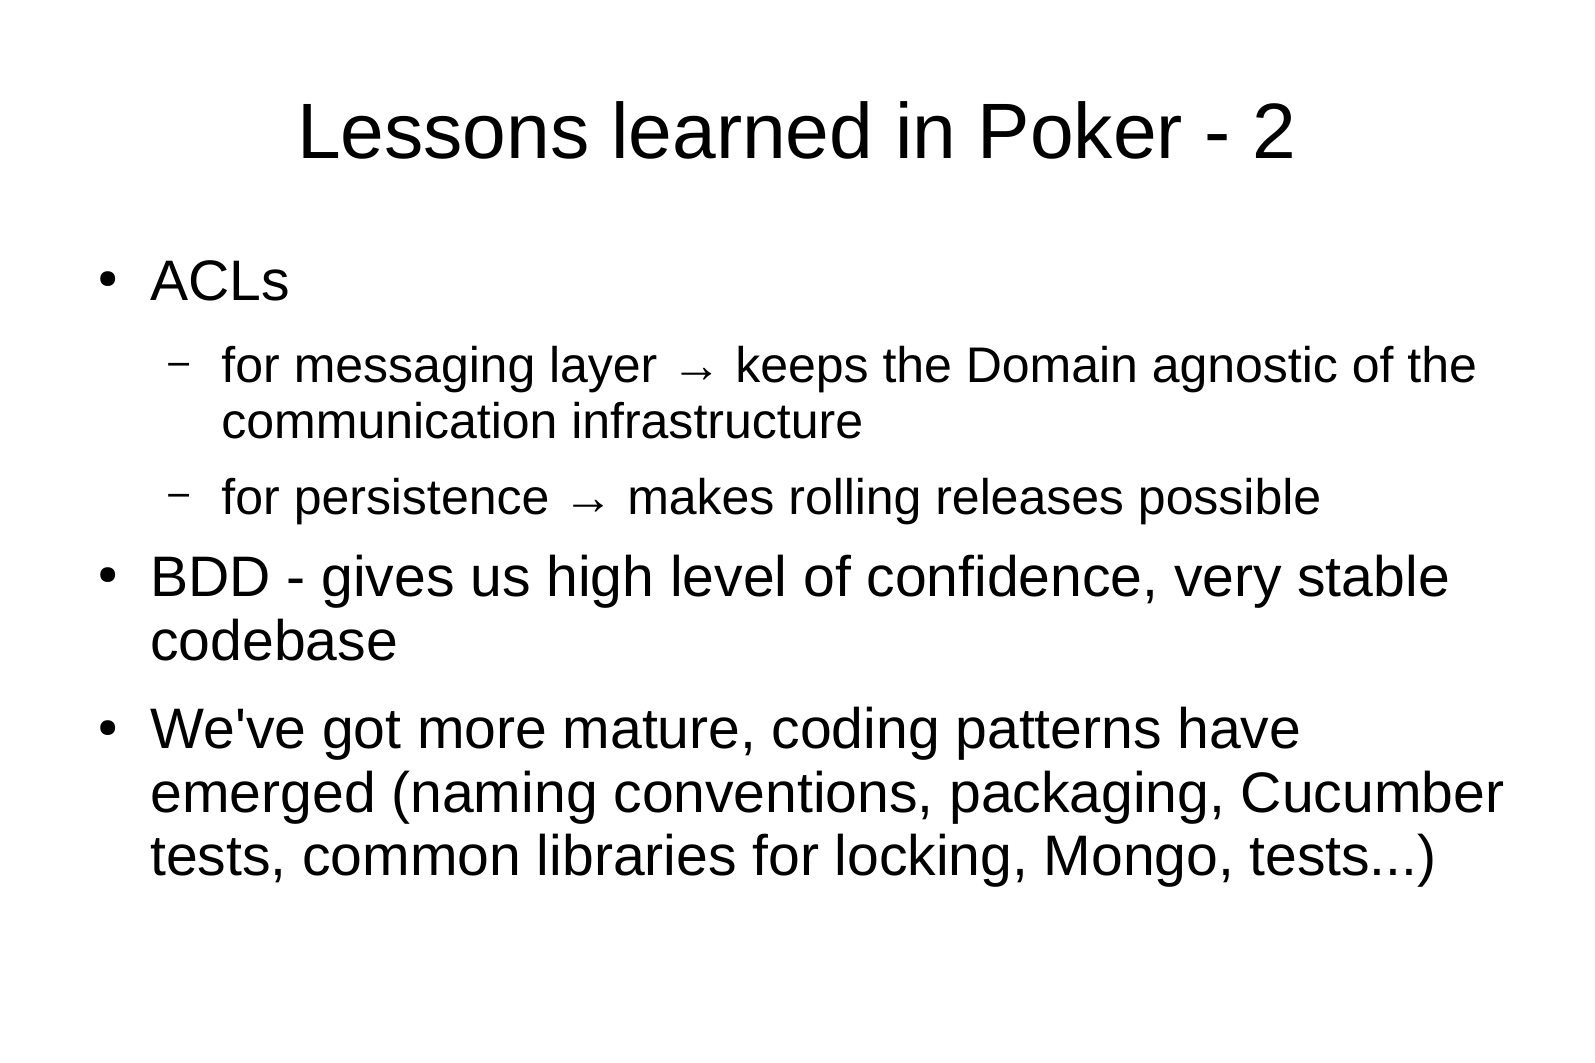

# Lessons learned in Poker - 2
ACLs
for messaging layer → keeps the Domain agnostic of the communication infrastructure
for persistence → makes rolling releases possible
BDD - gives us high level of confidence, very stable codebase
We've got more mature, coding patterns have emerged (naming conventions, packaging, Cucumber tests, common libraries for locking, Mongo, tests...)